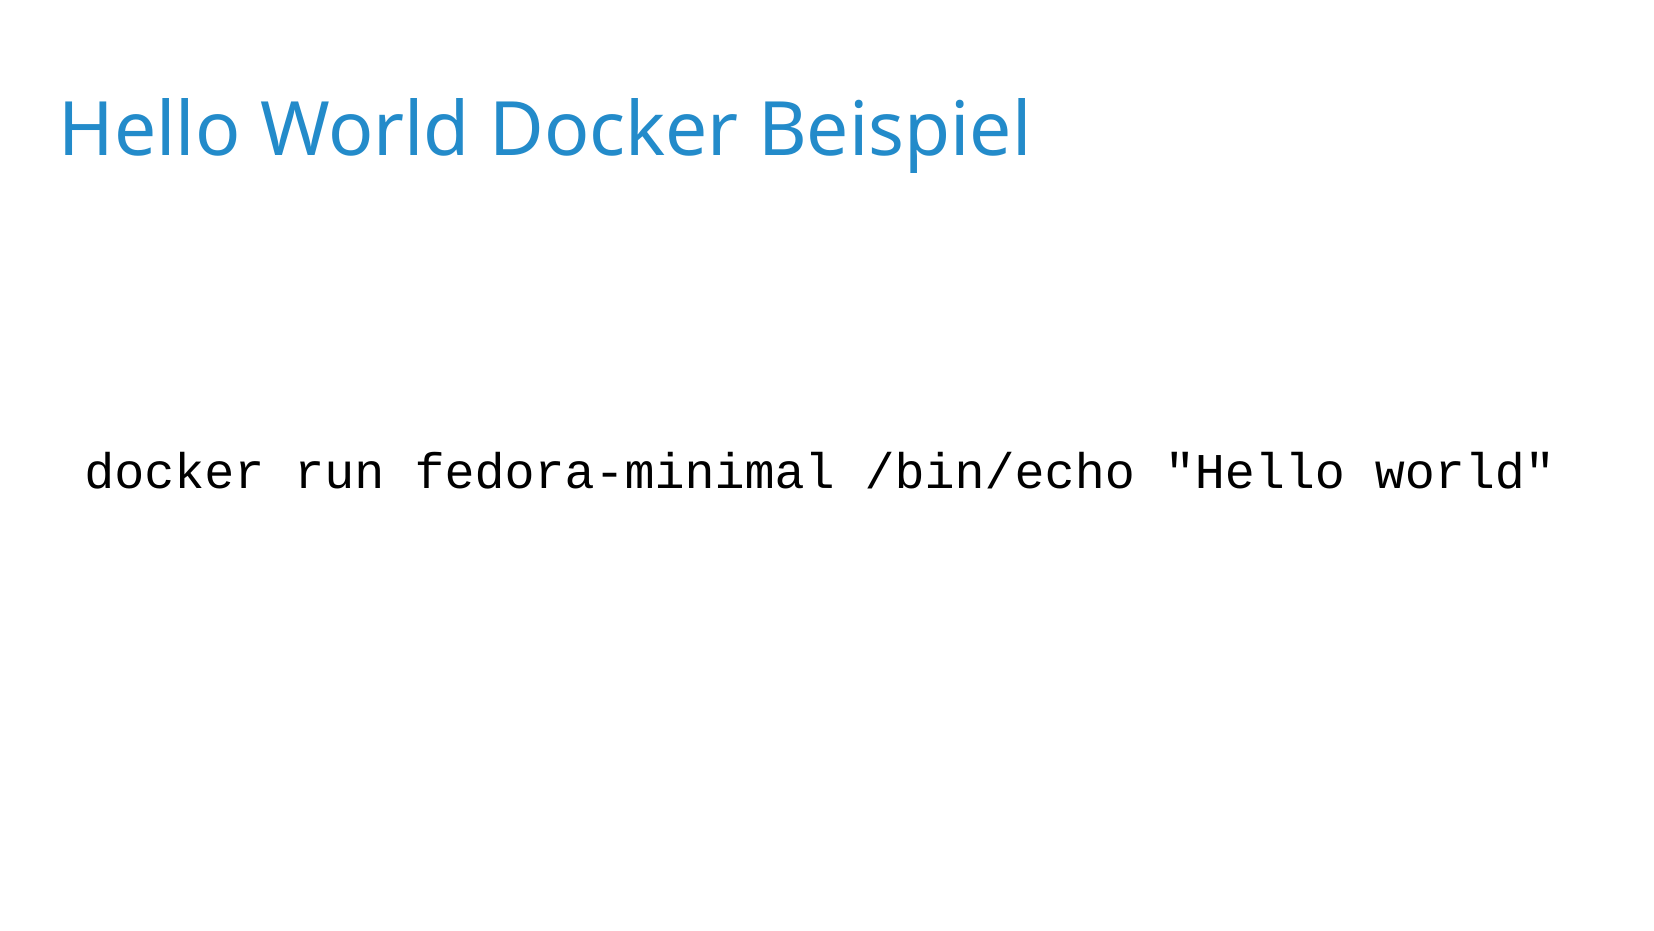

# Hello World Docker Beispiel
docker run fedora-minimal /bin/echo "Hello world"